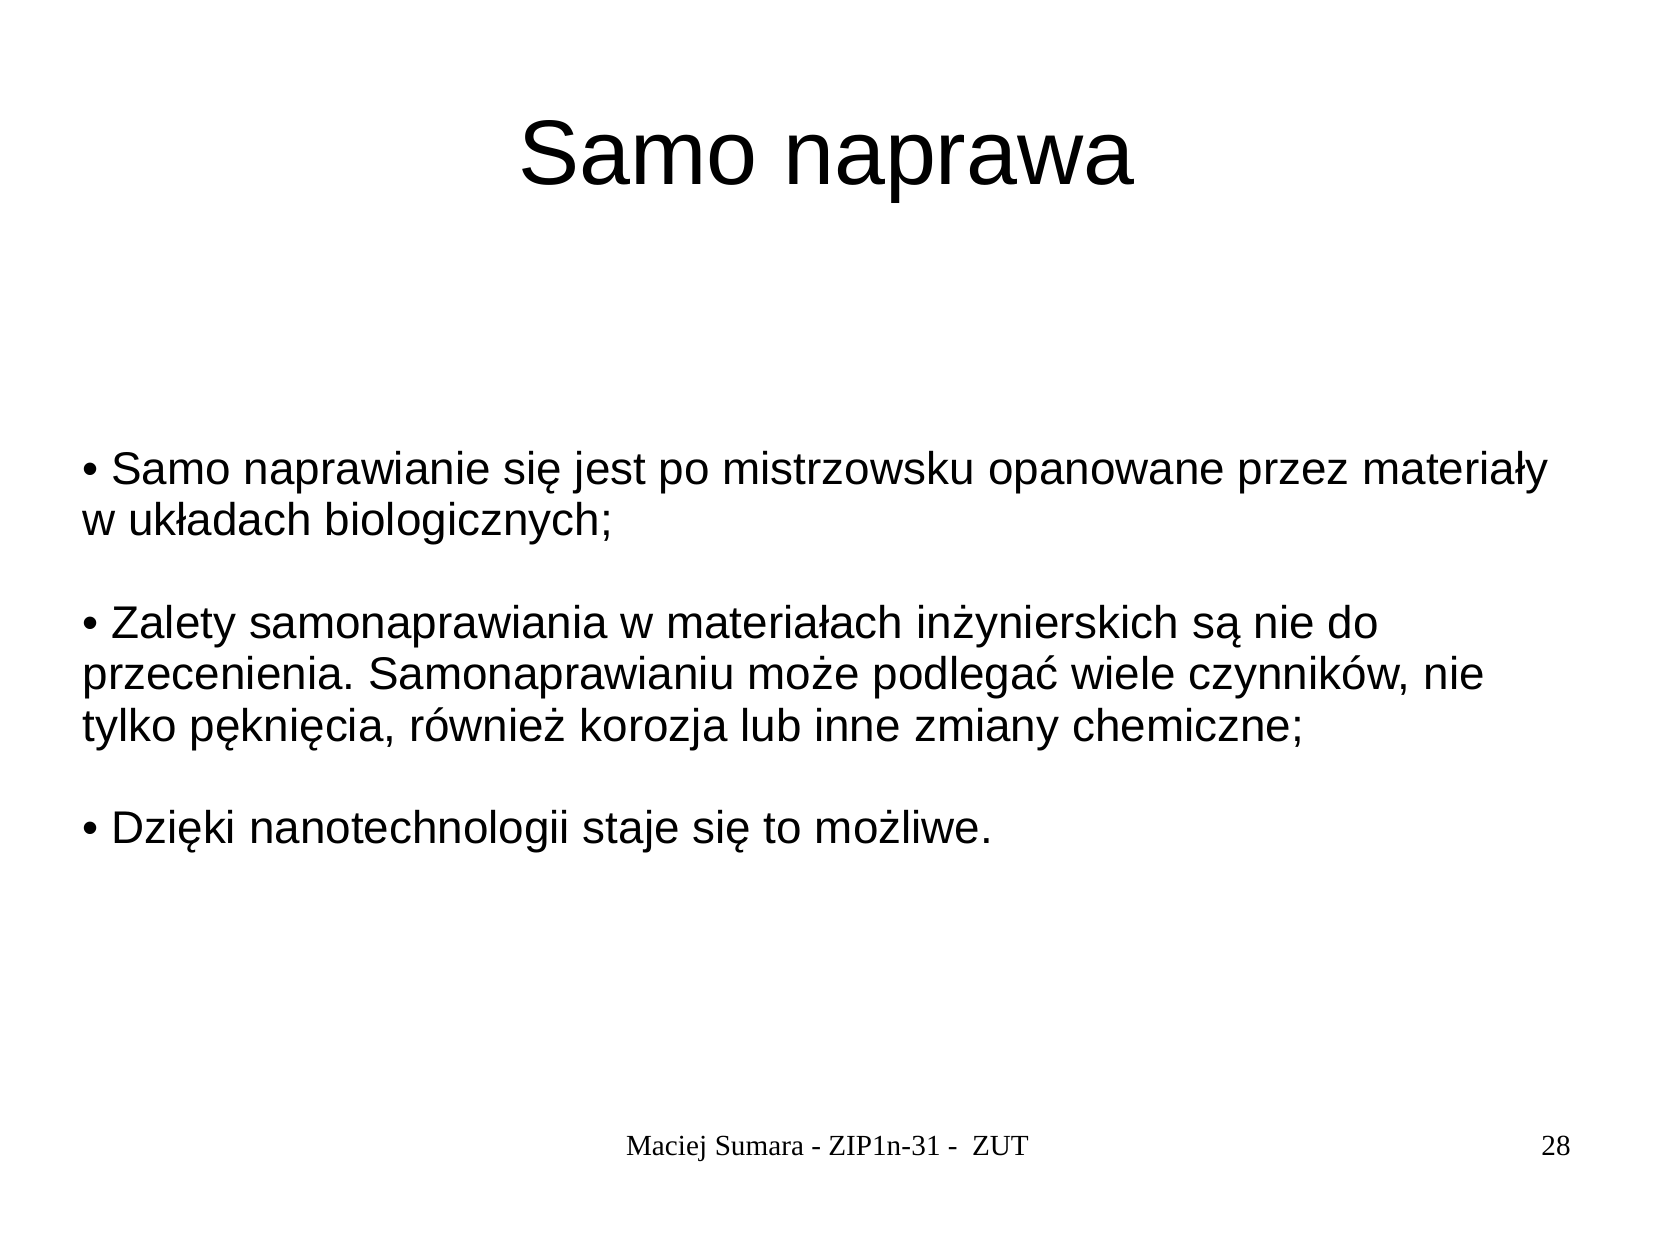

# Samo naprawa
• Samo naprawianie się jest po mistrzowsku opanowane przez materiały w układach biologicznych;
• Zalety samonaprawiania w materiałach inżynierskich są nie do przecenienia. Samonaprawianiu może podlegać wiele czynników, nie tylko pęknięcia, również korozja lub inne zmiany chemiczne;
• Dzięki nanotechnologii staje się to możliwe.
Maciej Sumara - ZIP1n-31 - ZUT
28